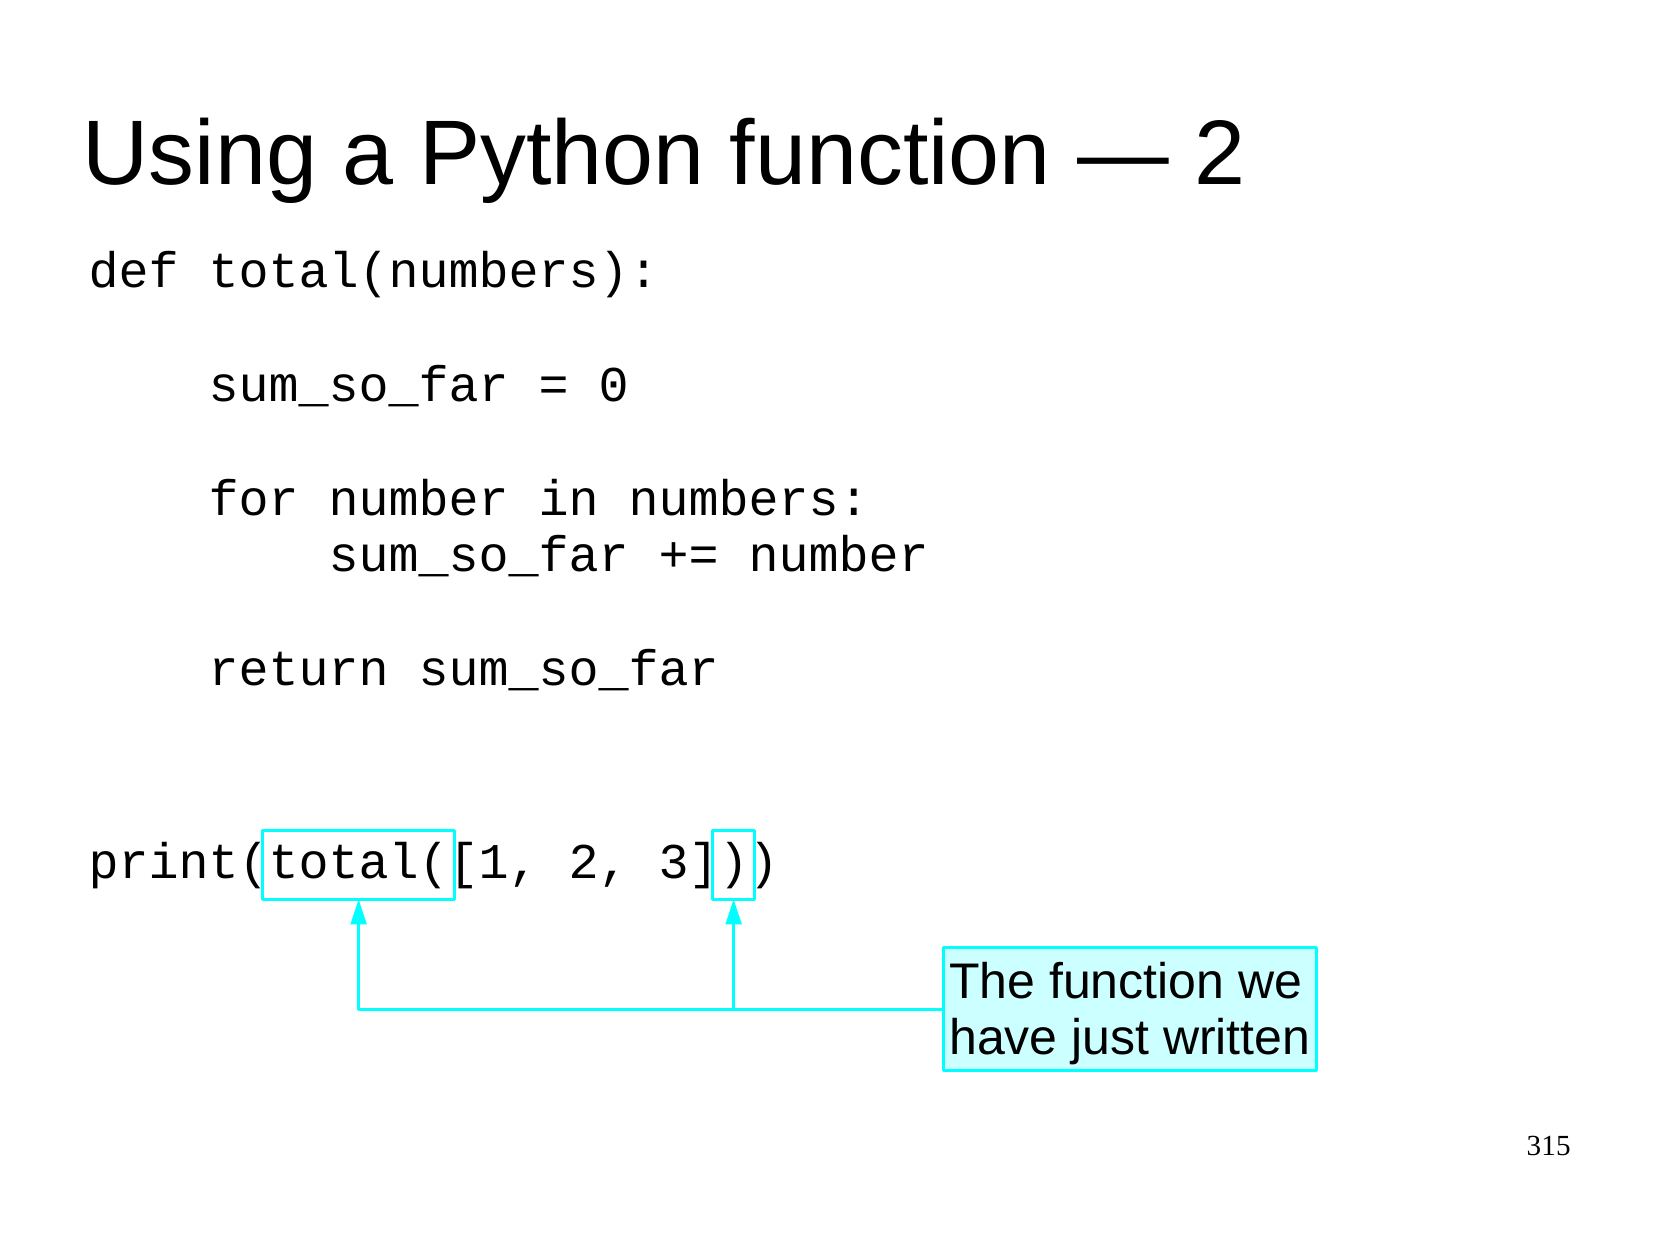

# Using a Python function ― 2
def total(numbers):
 sum_so_far = 0
 for number in numbers:
 sum_so_far += number
 return sum_so_far
print(
total(
[1, 2, 3]
)
)
The function we
have just written
315